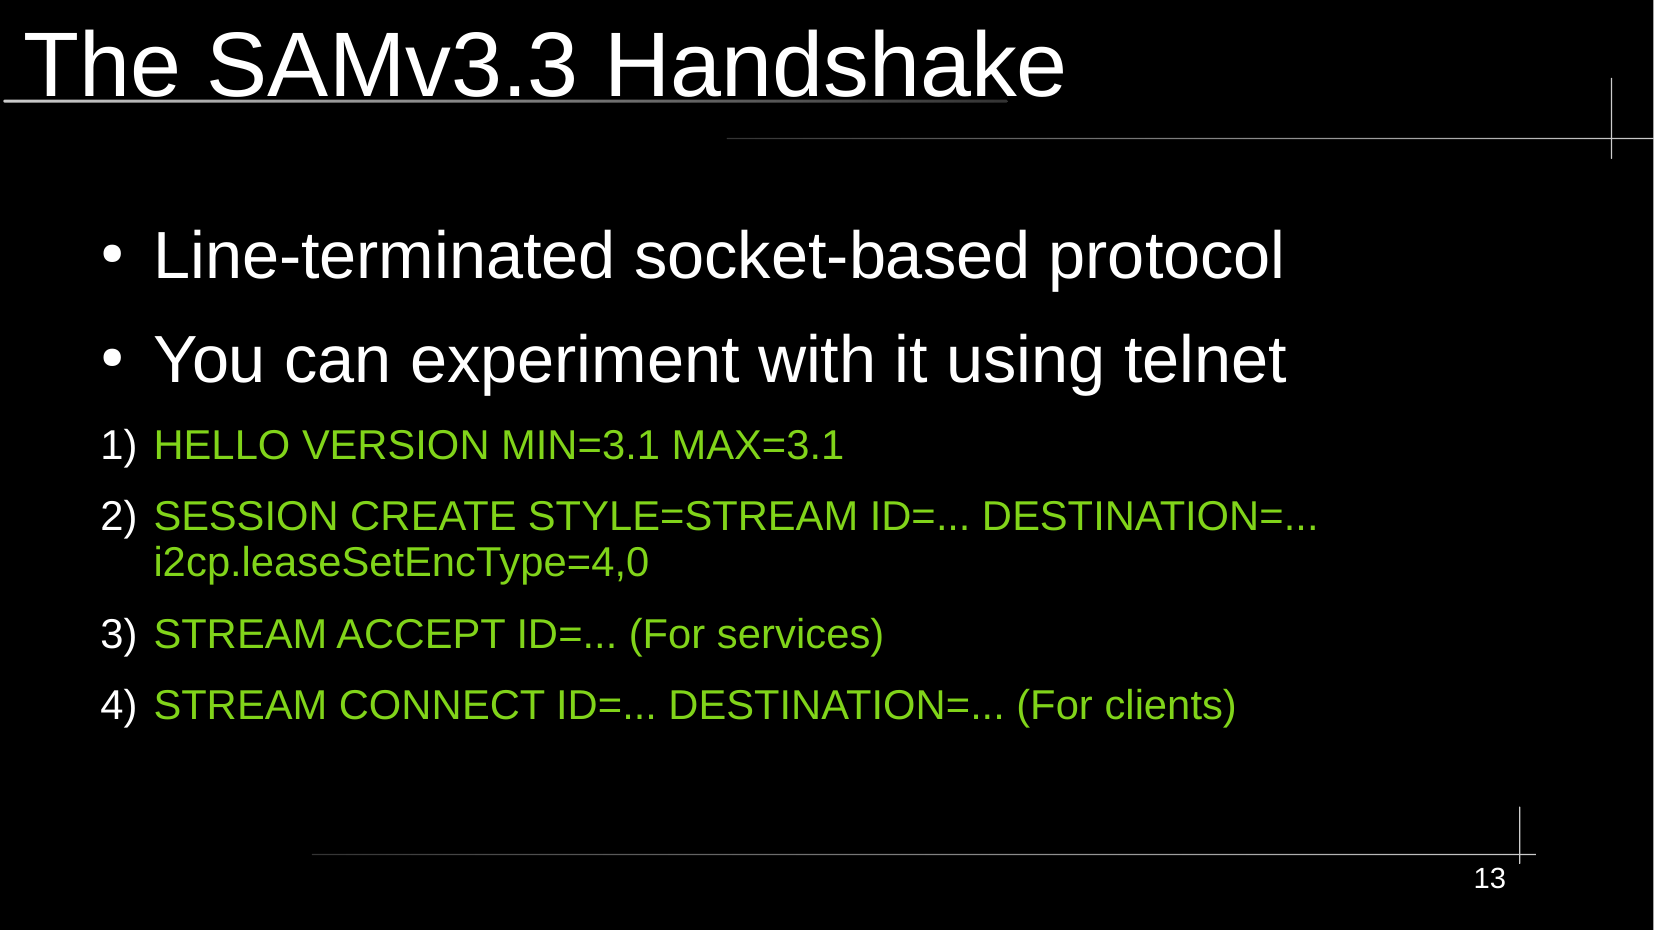

# The SAMv3.3 Handshake
Line-terminated socket-based protocol
You can experiment with it using telnet
HELLO VERSION MIN=3.1 MAX=3.1
SESSION CREATE STYLE=STREAM ID=... DESTINATION=... i2cp.leaseSetEncType=4,0
STREAM ACCEPT ID=... (For services)
STREAM CONNECT ID=... DESTINATION=... (For clients)
13